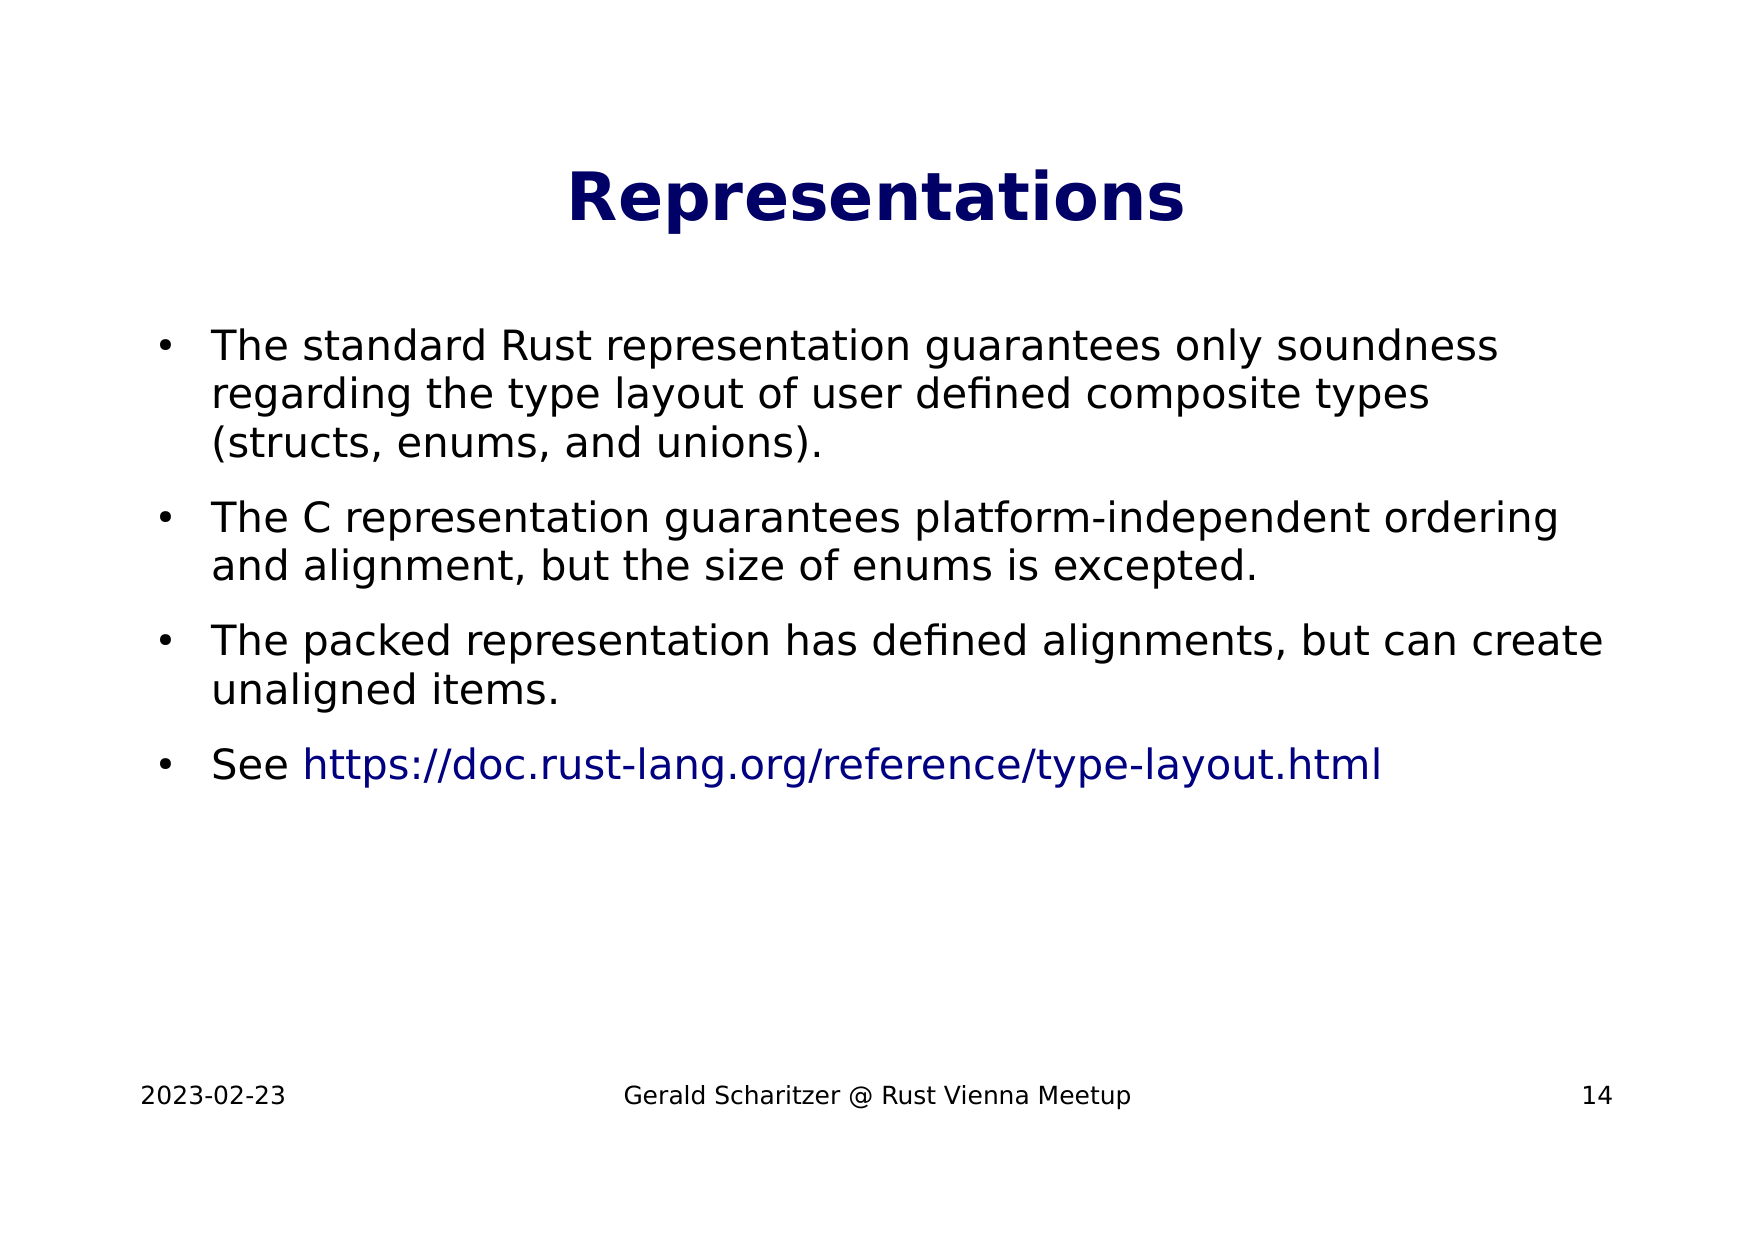

# Representations
The standard Rust representation guarantees only soundness regarding the type layout of user defined composite types (structs, enums, and unions).
The C representation guarantees platform-independent ordering and alignment, but the size of enums is excepted.
The packed representation has defined alignments, but can create unaligned items.
See https://doc.rust-lang.org/reference/type-layout.html
2023-02-23
Gerald Scharitzer @ Rust Vienna Meetup
14